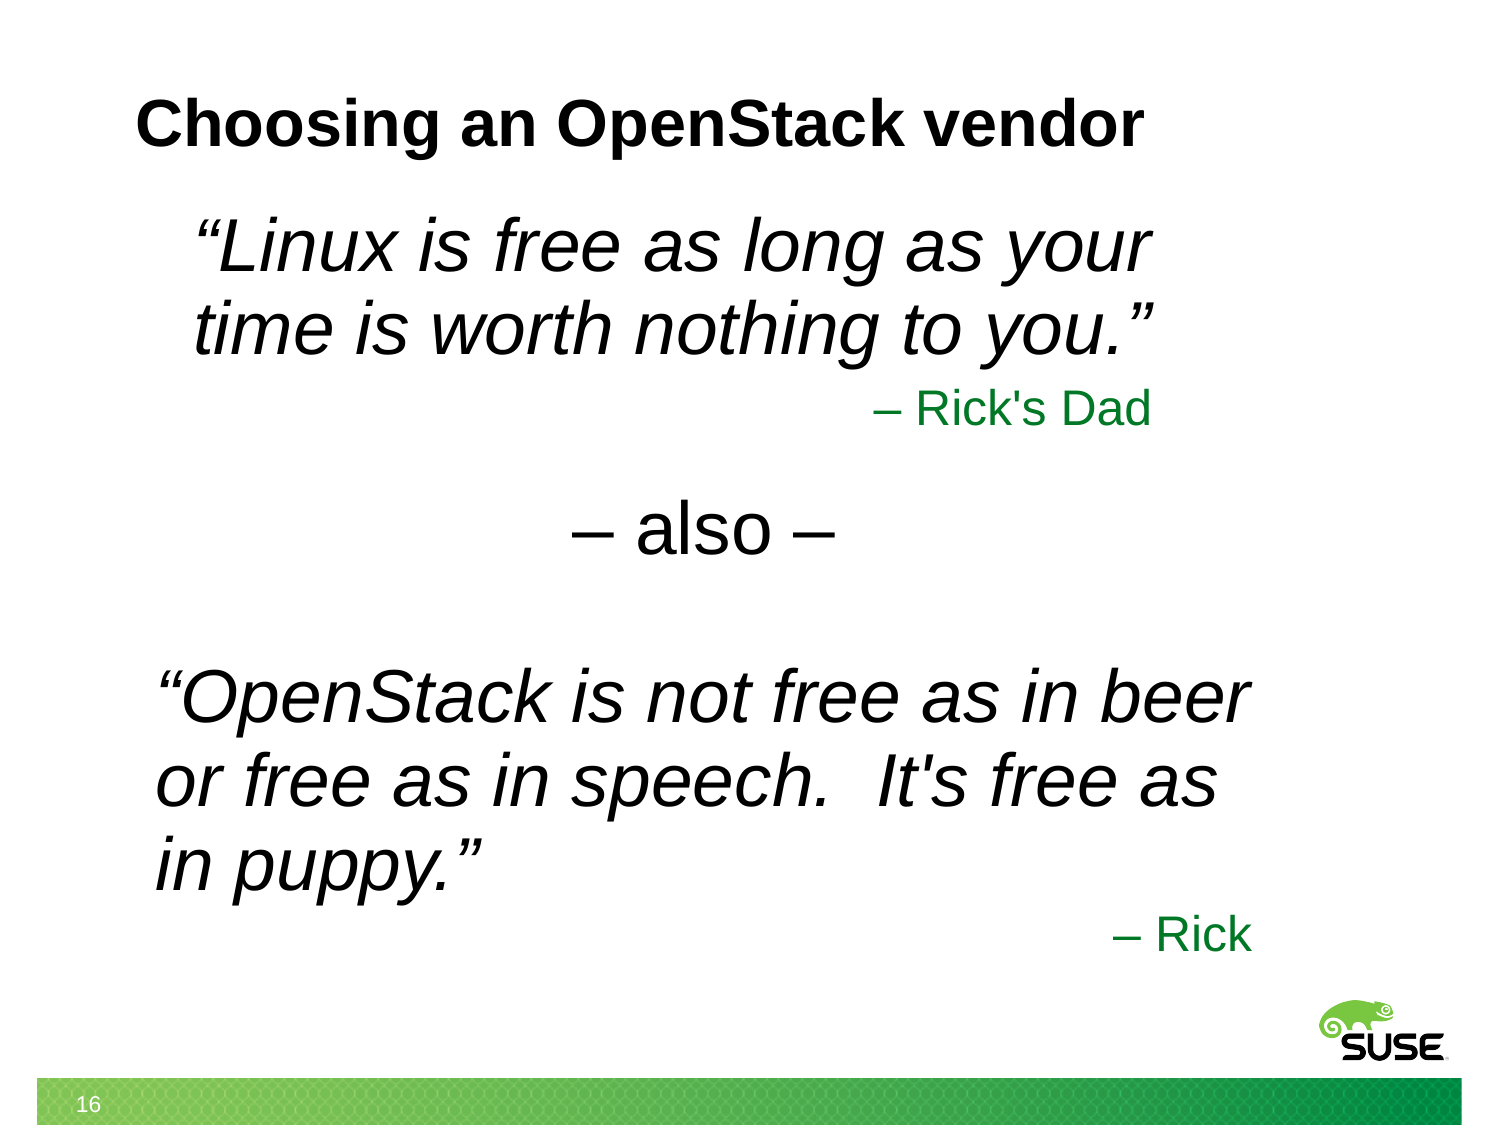

# Choosing an OpenStack vendor
“Linux is free as long as your time is worth nothing to you.”
– Rick's Dad
– also –
“OpenStack is not free as in beer or free as in speech. It's free as in puppy.”
– Rick